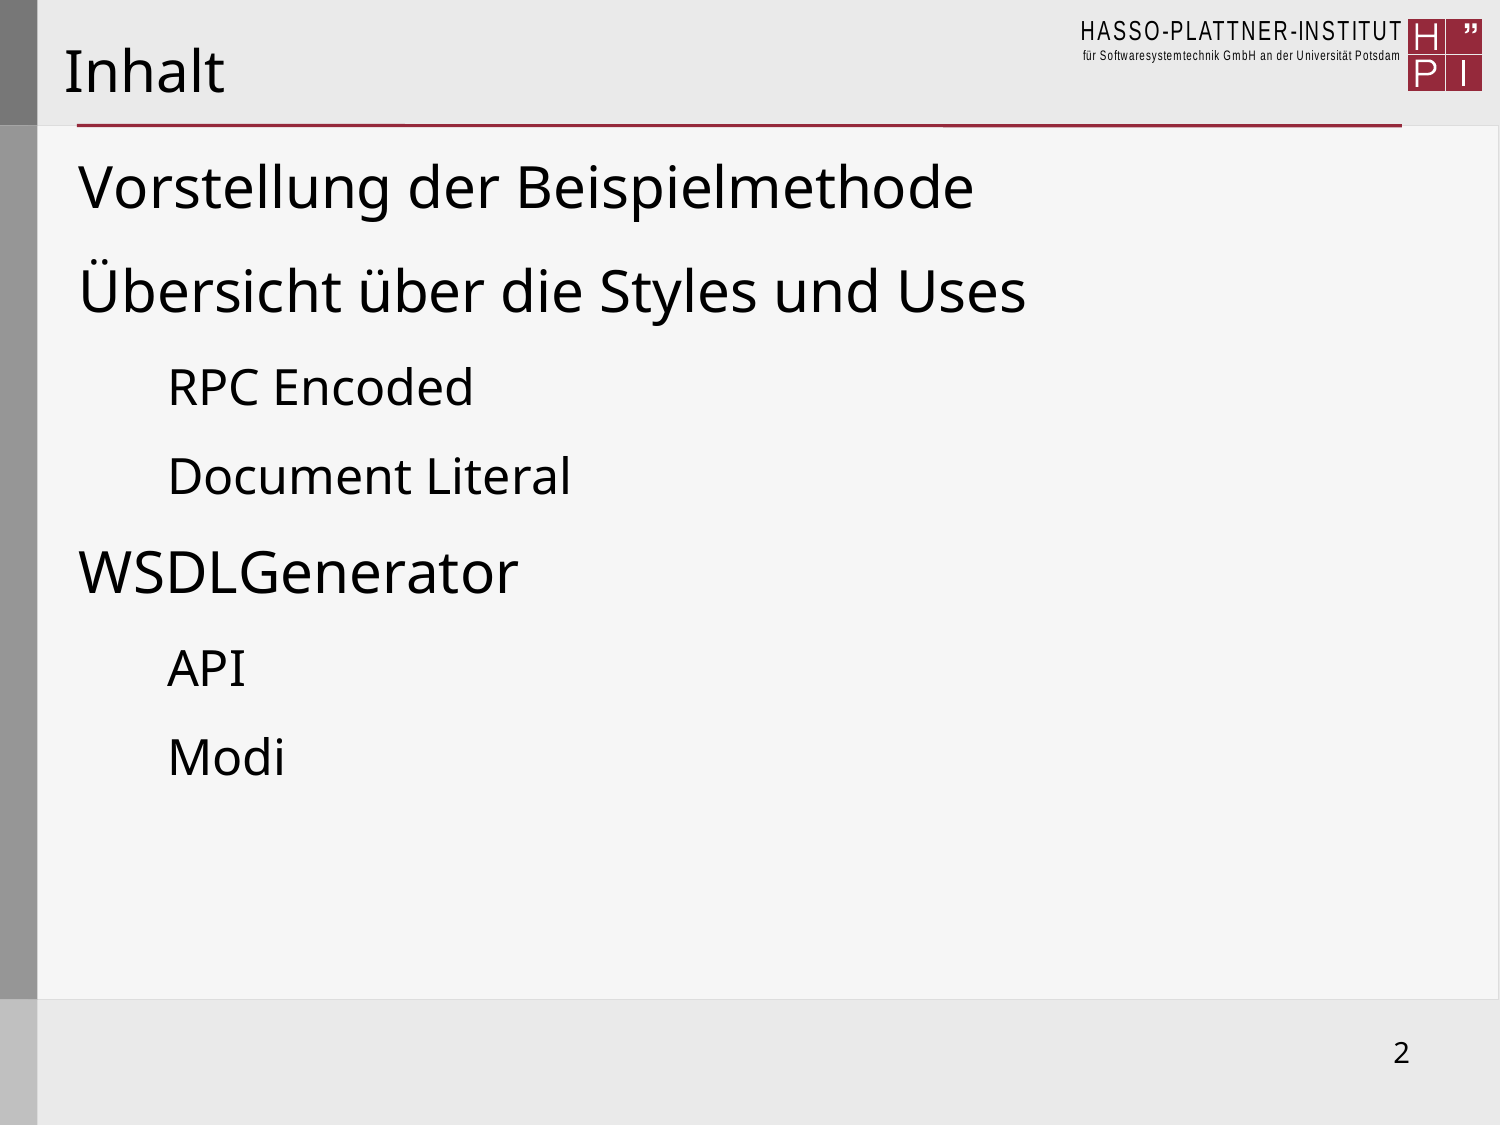

# Inhalt
Vorstellung der Beispielmethode
Übersicht über die Styles und Uses
RPC Encoded
Document Literal
WSDLGenerator
API
Modi